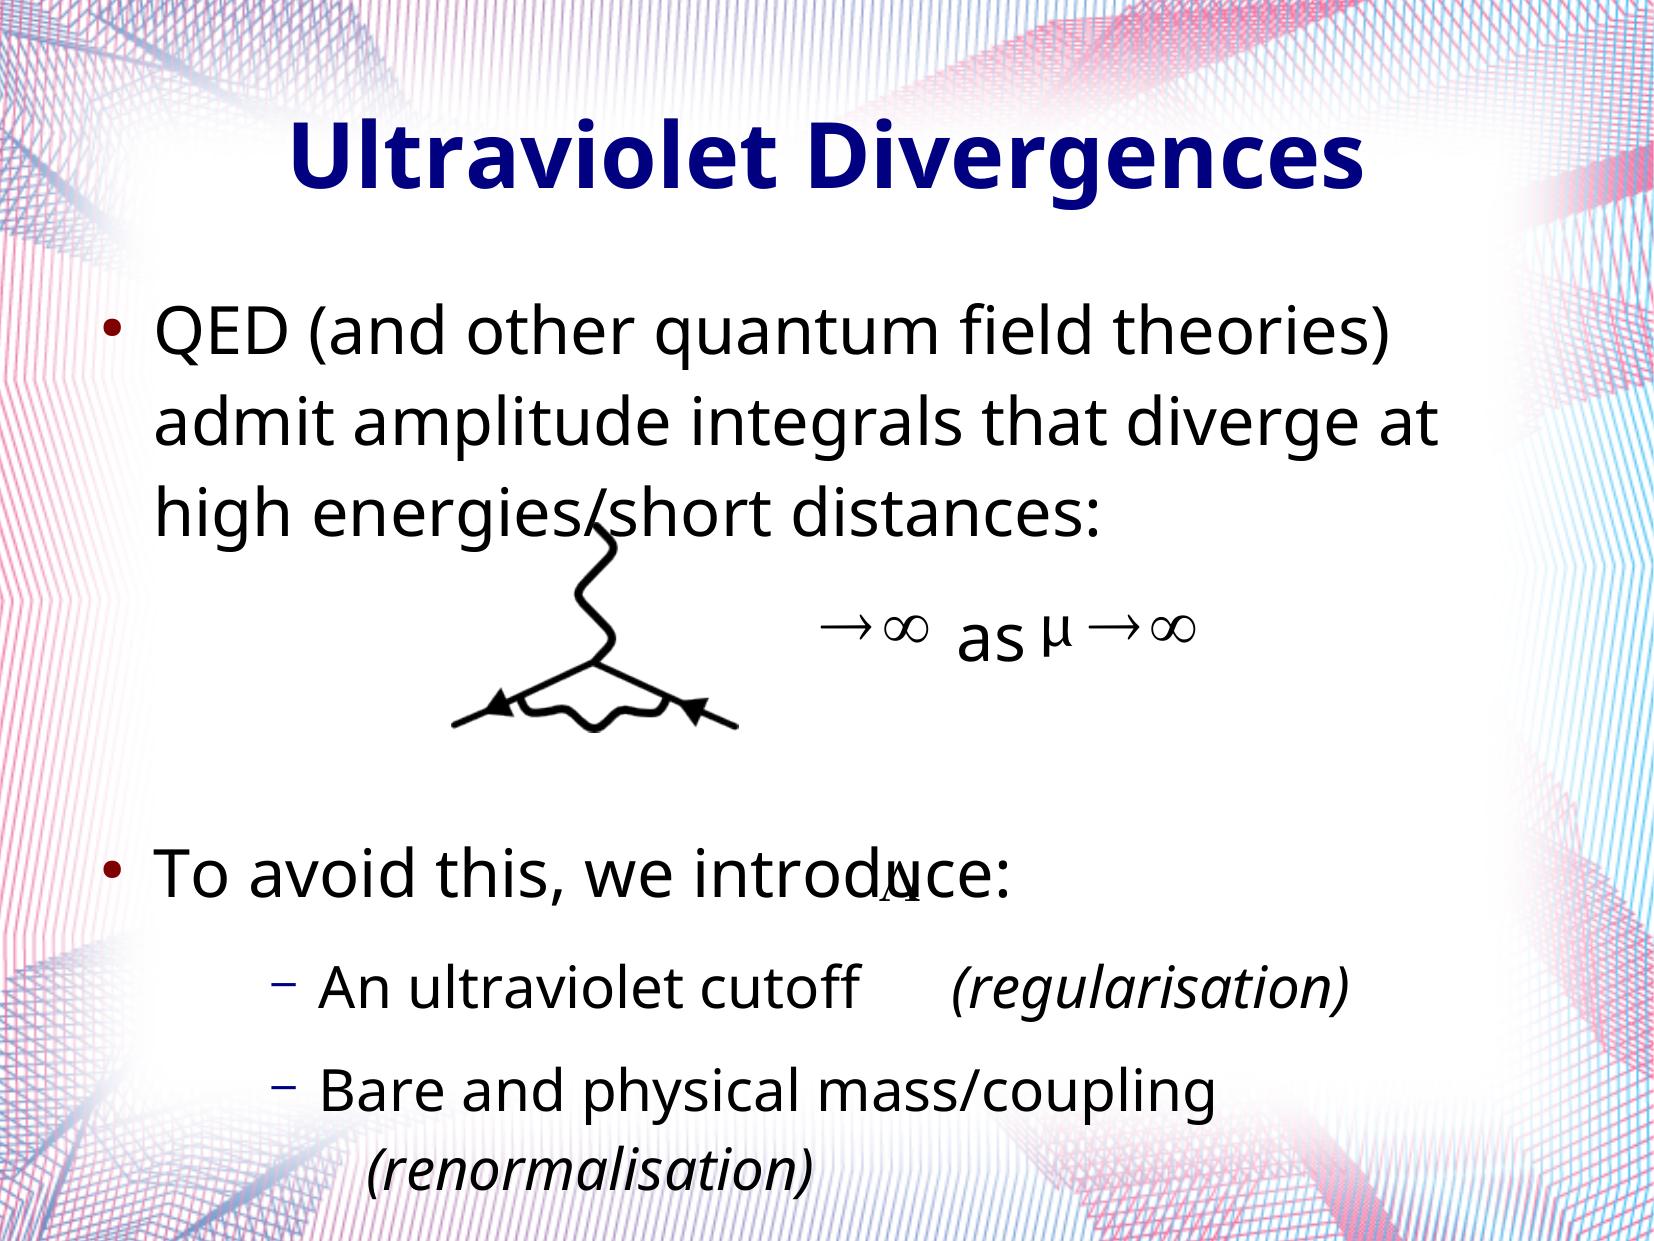

# Ultraviolet Divergences
QED (and other quantum field theories) admit amplitude integrals that diverge at high energies/short distances:
To avoid this, we introduce:
An ultraviolet cutoff (regularisation)
Bare and physical mass/coupling (renormalisation)
Divergences are 'absorbed' into these terms
as